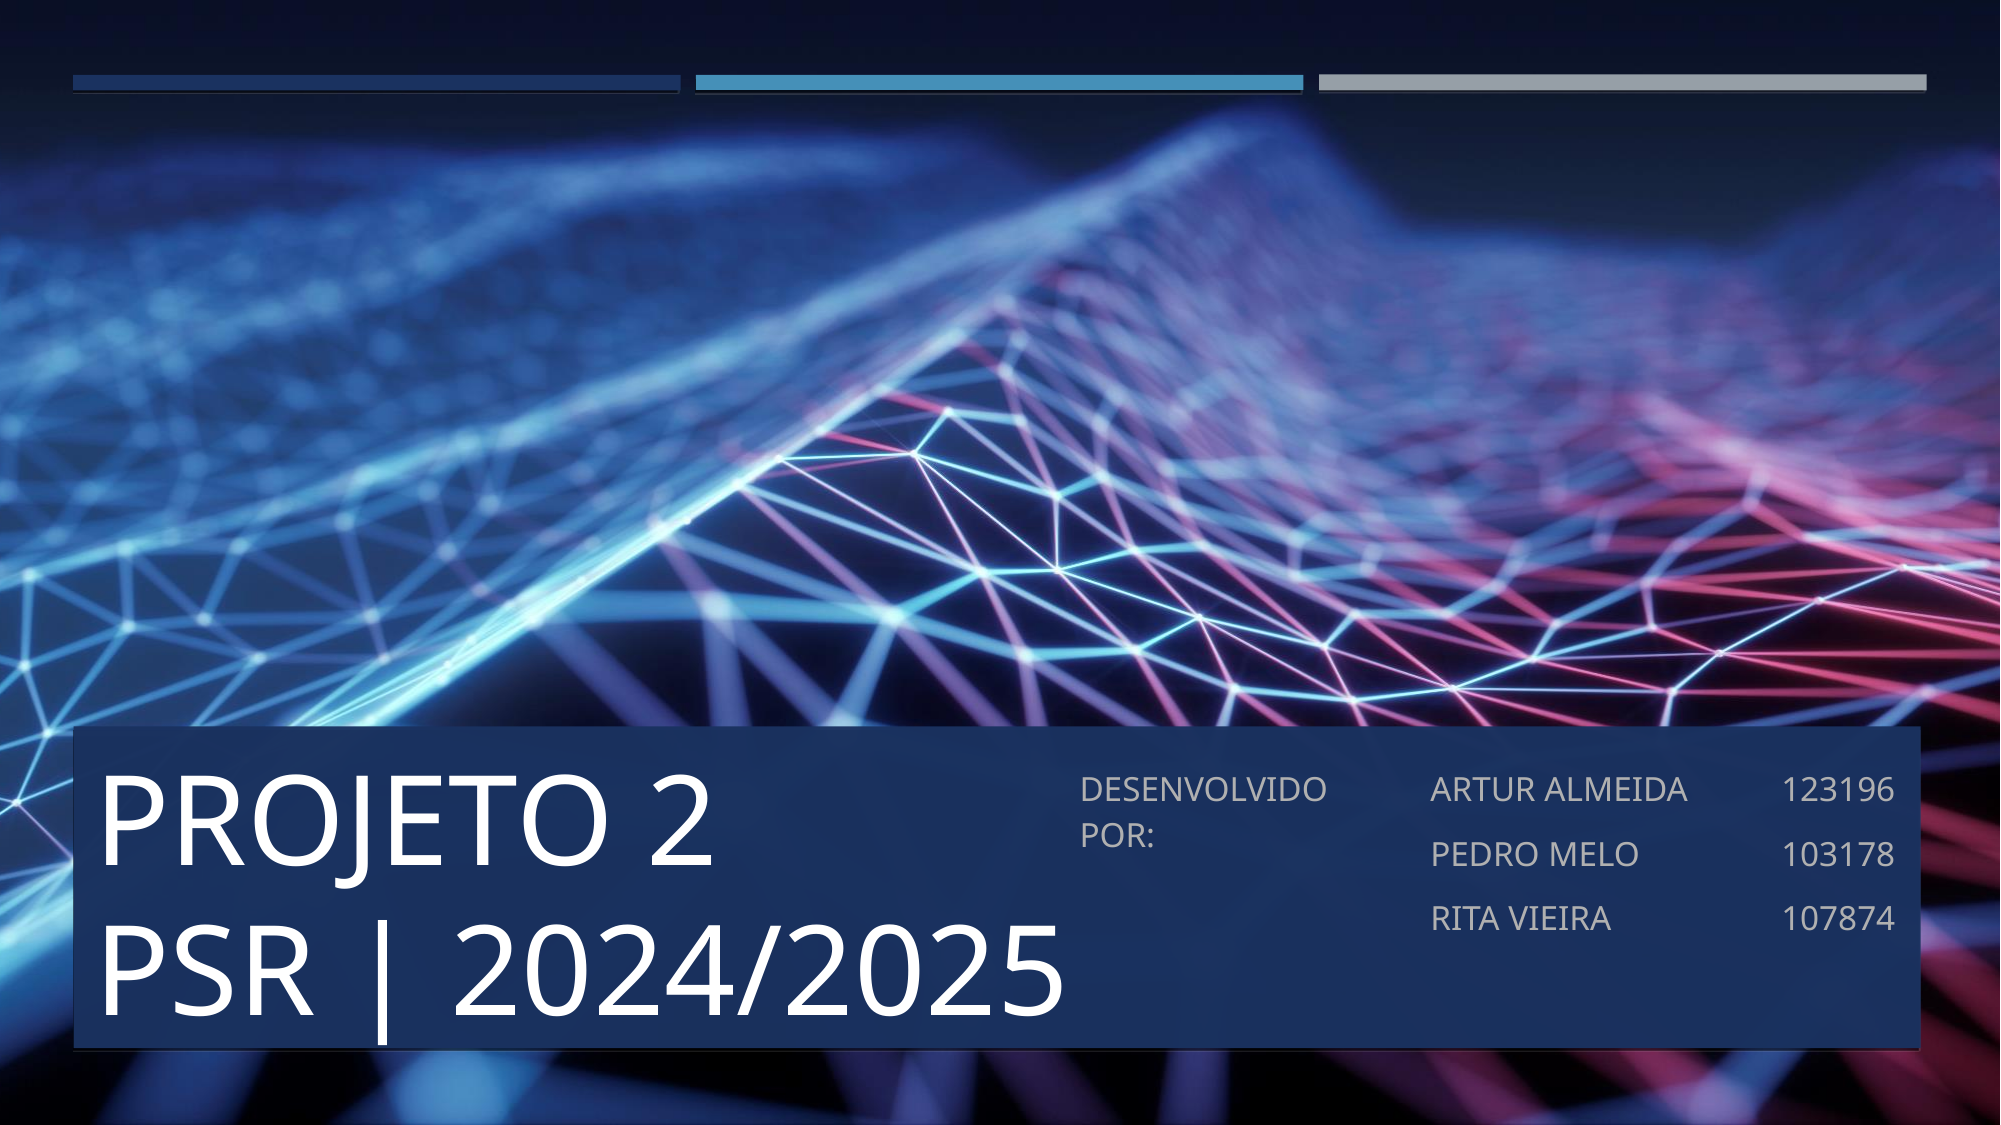

# Projeto 2 PSR | 2024/2025
| Desenvolvido por: | Artur almeida Pedro melo Rita vieira | 123196 103178 107874 |
| --- | --- | --- |